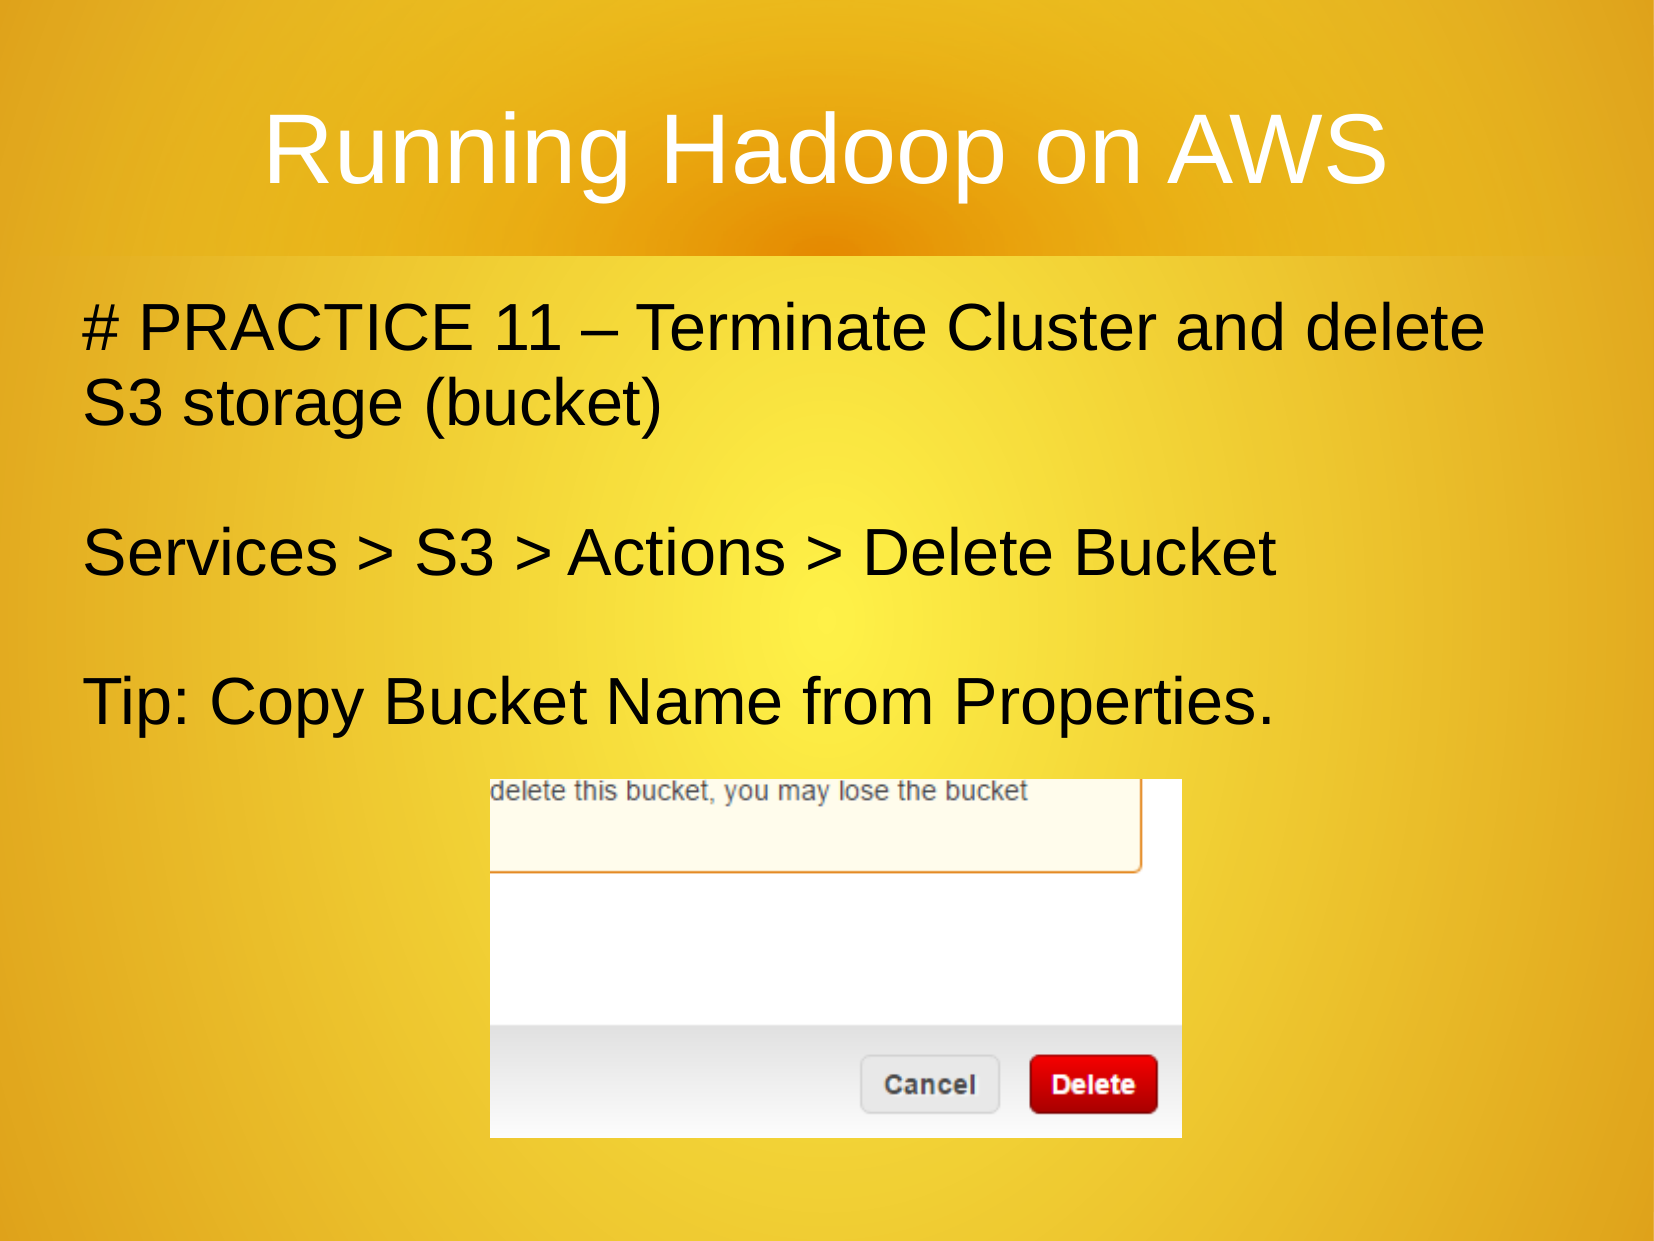

# Running Hadoop on AWS
# PRACTICE 11 – Terminate Cluster and delete S3 storage (bucket)
Services > S3 > Actions > Delete Bucket
Tip: Copy Bucket Name from Properties.